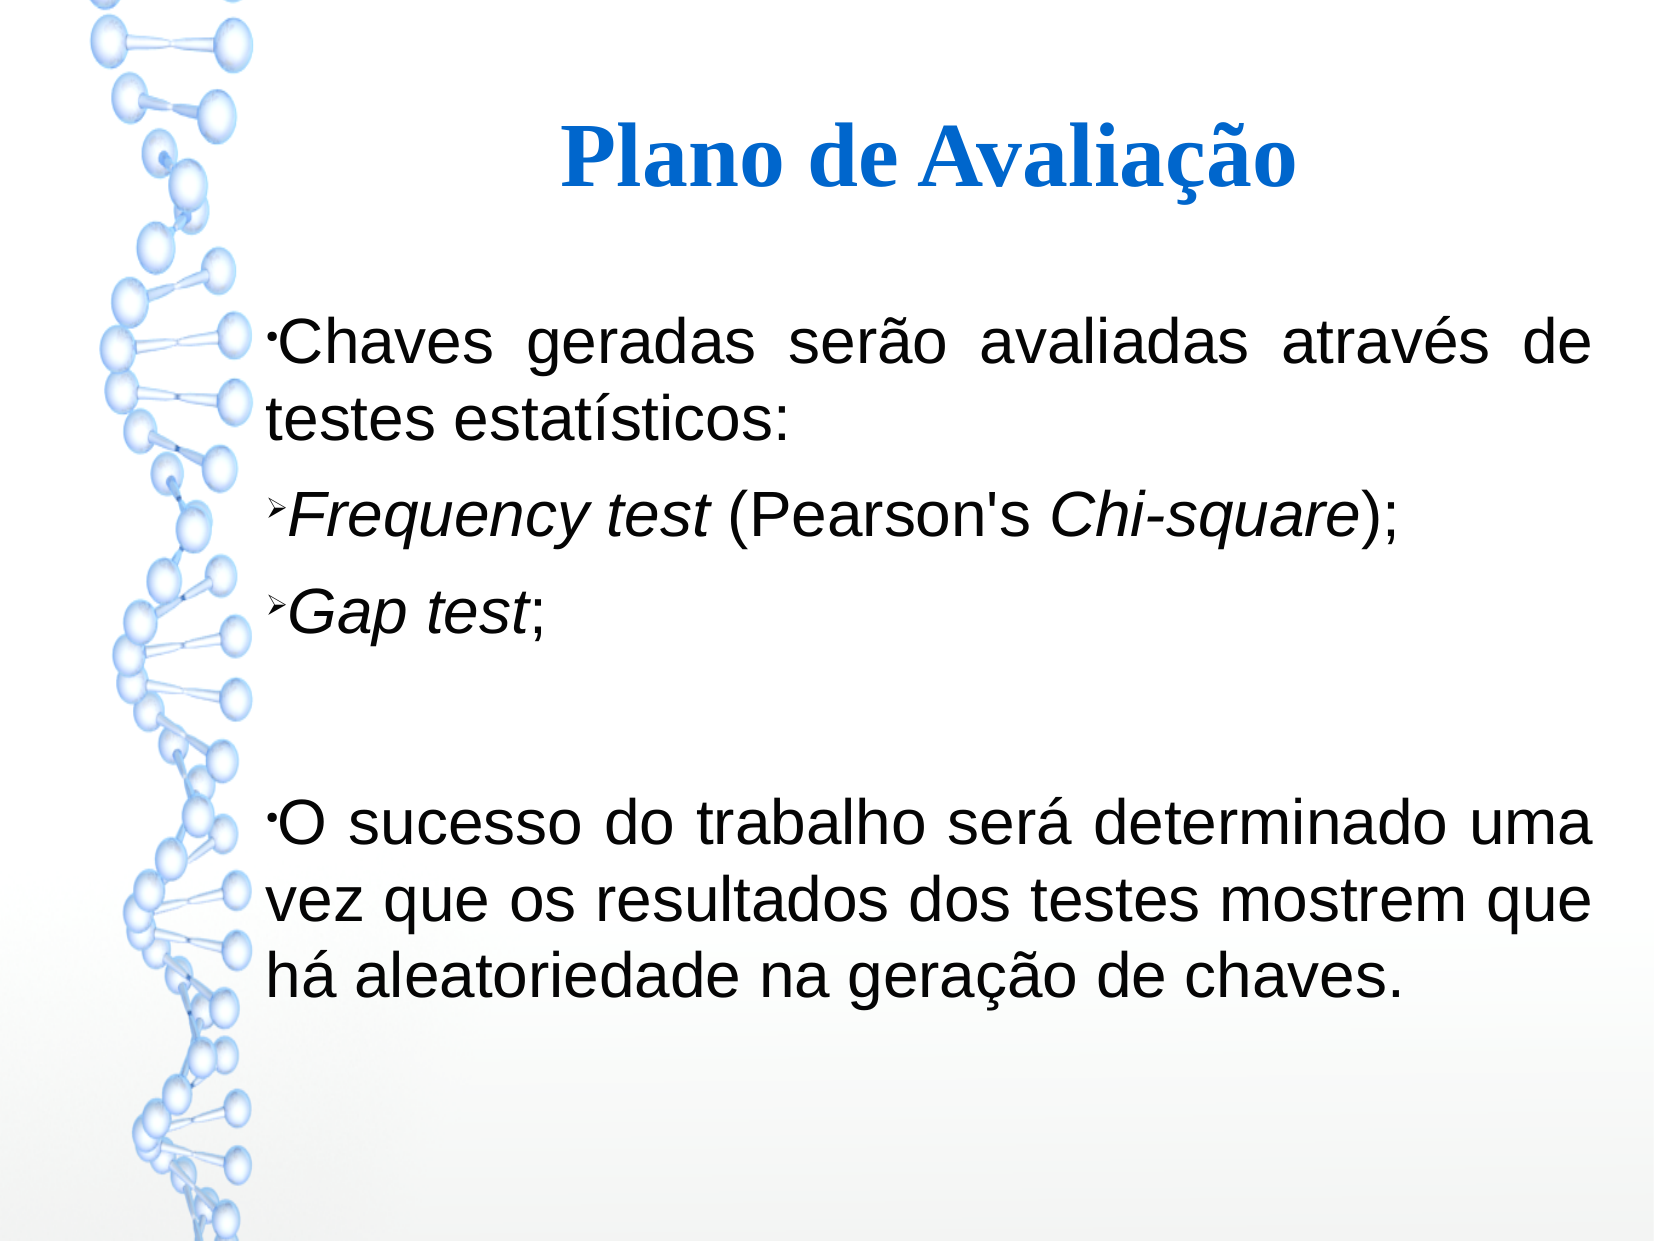

# Plano de Avaliação
Chaves geradas serão avaliadas através de testes estatísticos:
Frequency test (Pearson's Chi-square);
Gap test;
O sucesso do trabalho será determinado uma vez que os resultados dos testes mostrem que há aleatoriedade na geração de chaves.